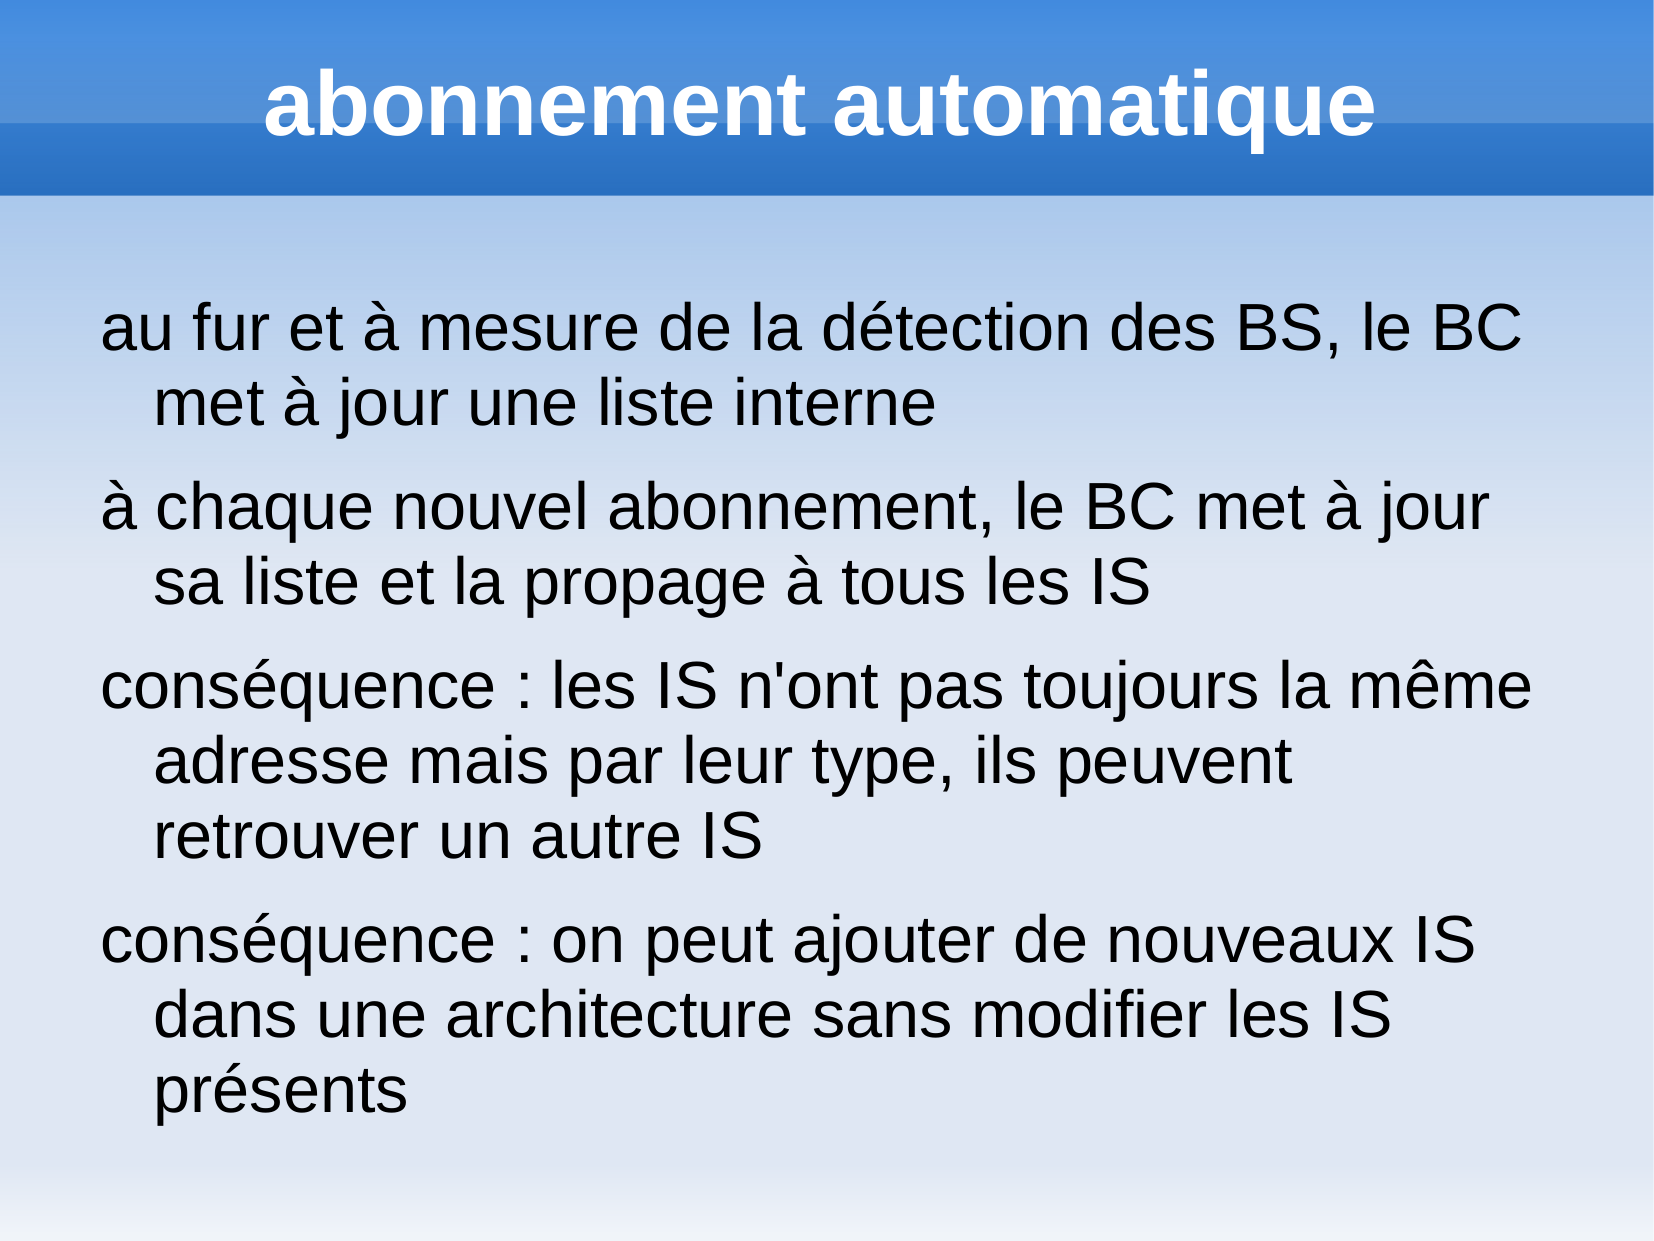

# abonnement automatique
au fur et à mesure de la détection des BS, le BC met à jour une liste interne
à chaque nouvel abonnement, le BC met à jour sa liste et la propage à tous les IS
conséquence : les IS n'ont pas toujours la même adresse mais par leur type, ils peuvent retrouver un autre IS
conséquence : on peut ajouter de nouveaux IS dans une architecture sans modifier les IS présents